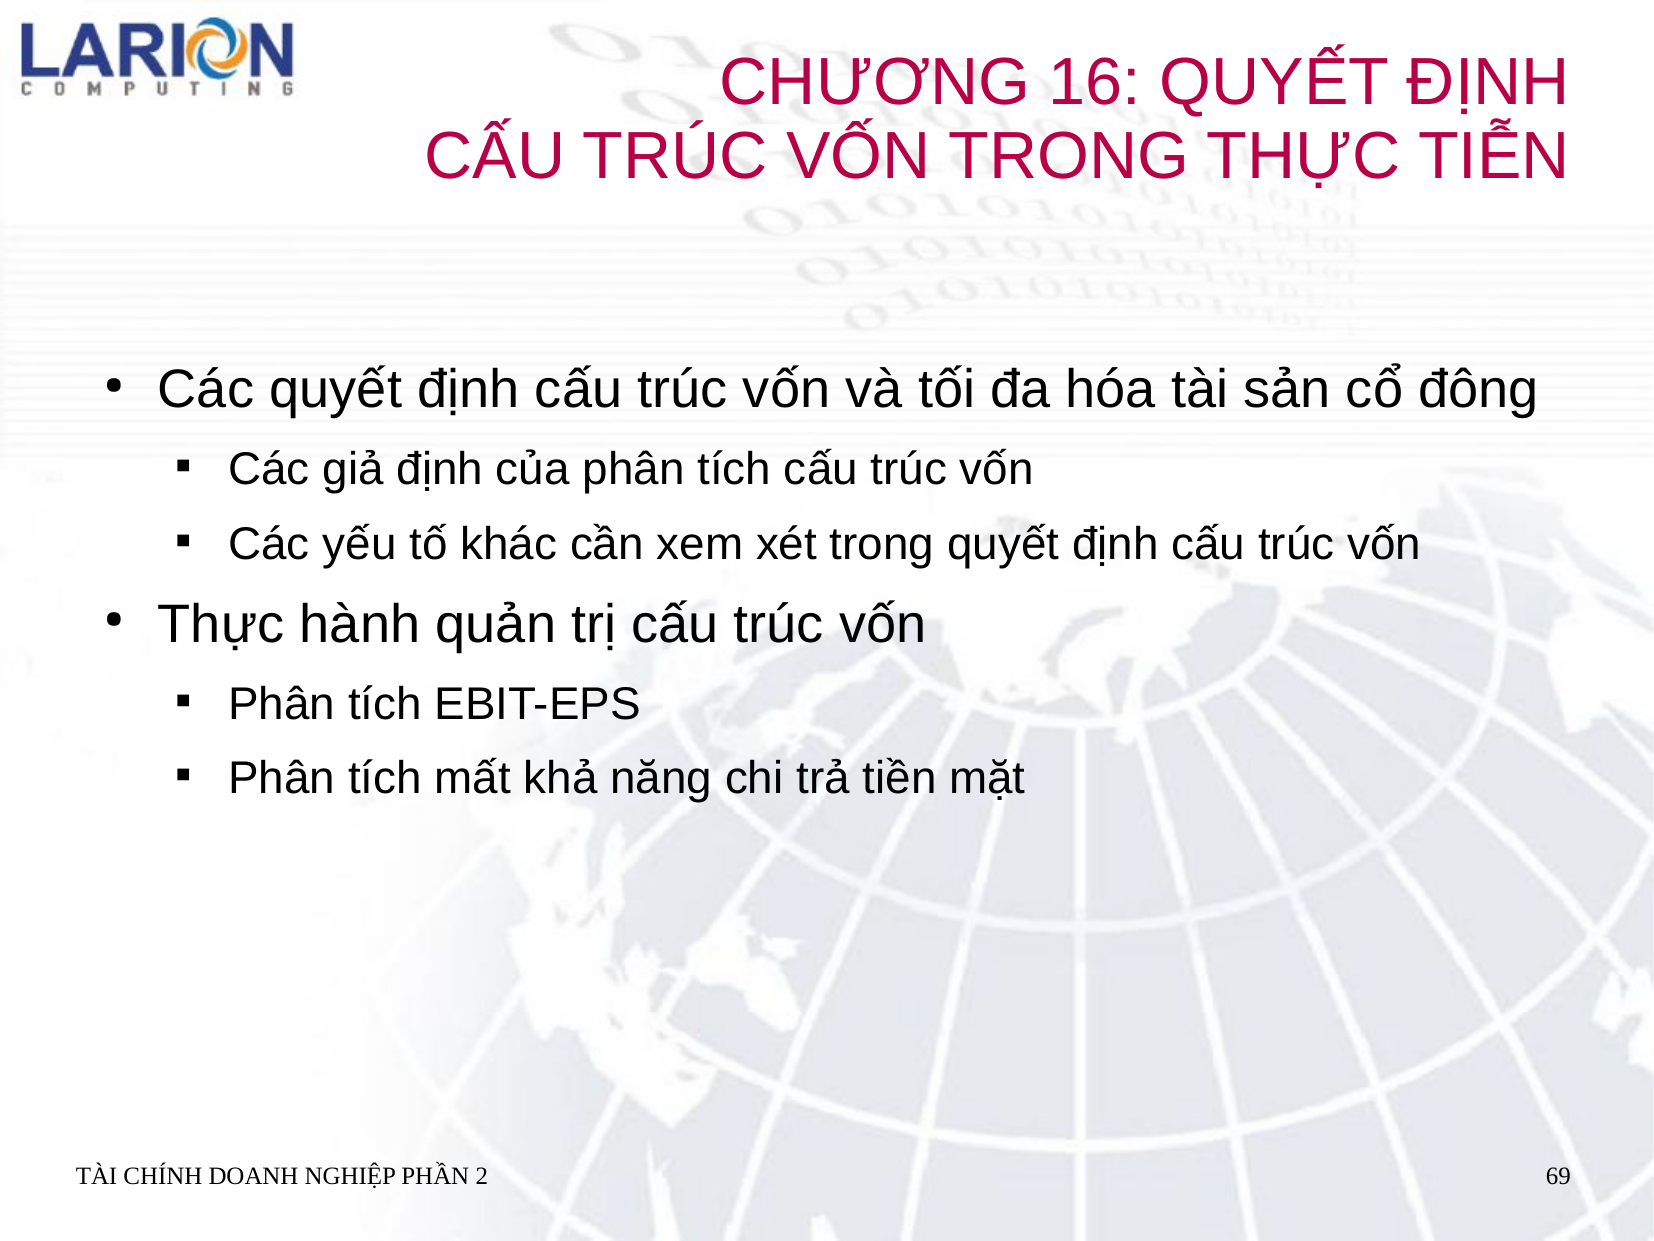

# CHƯƠNG 16: QUYẾT ĐỊNH CẤU TRÚC VỐN TRONG THỰC TIỄN
Các quyết định cấu trúc vốn và tối đa hóa tài sản cổ đông
Các giả định của phân tích cấu trúc vốn
Các yếu tố khác cần xem xét trong quyết định cấu trúc vốn
Thực hành quản trị cấu trúc vốn
Phân tích EBIT-EPS
Phân tích mất khả năng chi trả tiền mặt
TÀI CHÍNH DOANH NGHIỆP PHẦN 2
69